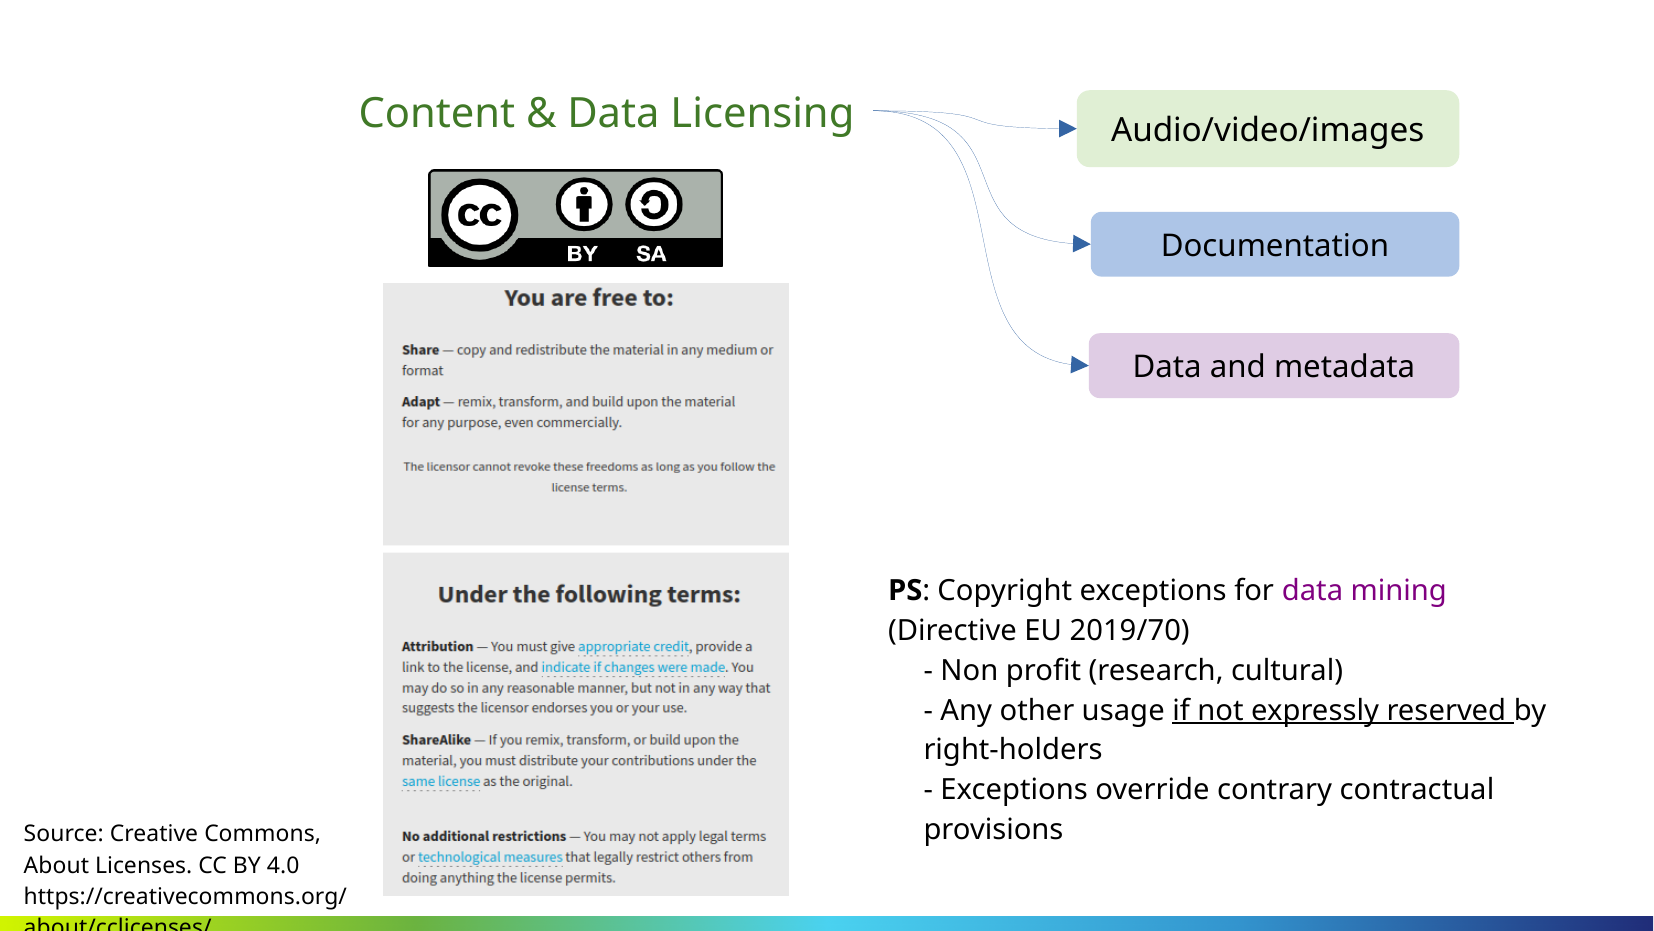

Content & Data Licensing
Audio/video/images
Documentation
Data and metadata
PS: Copyright exceptions for data mining
(Directive EU 2019/70)
- Non profit (research, cultural)
- Any other usage if not expressly reserved by right-holders
- Exceptions override contrary contractual provisions
Source: Creative Commons, About Licenses. CC BY 4.0 https://creativecommons.org/about/cclicenses/